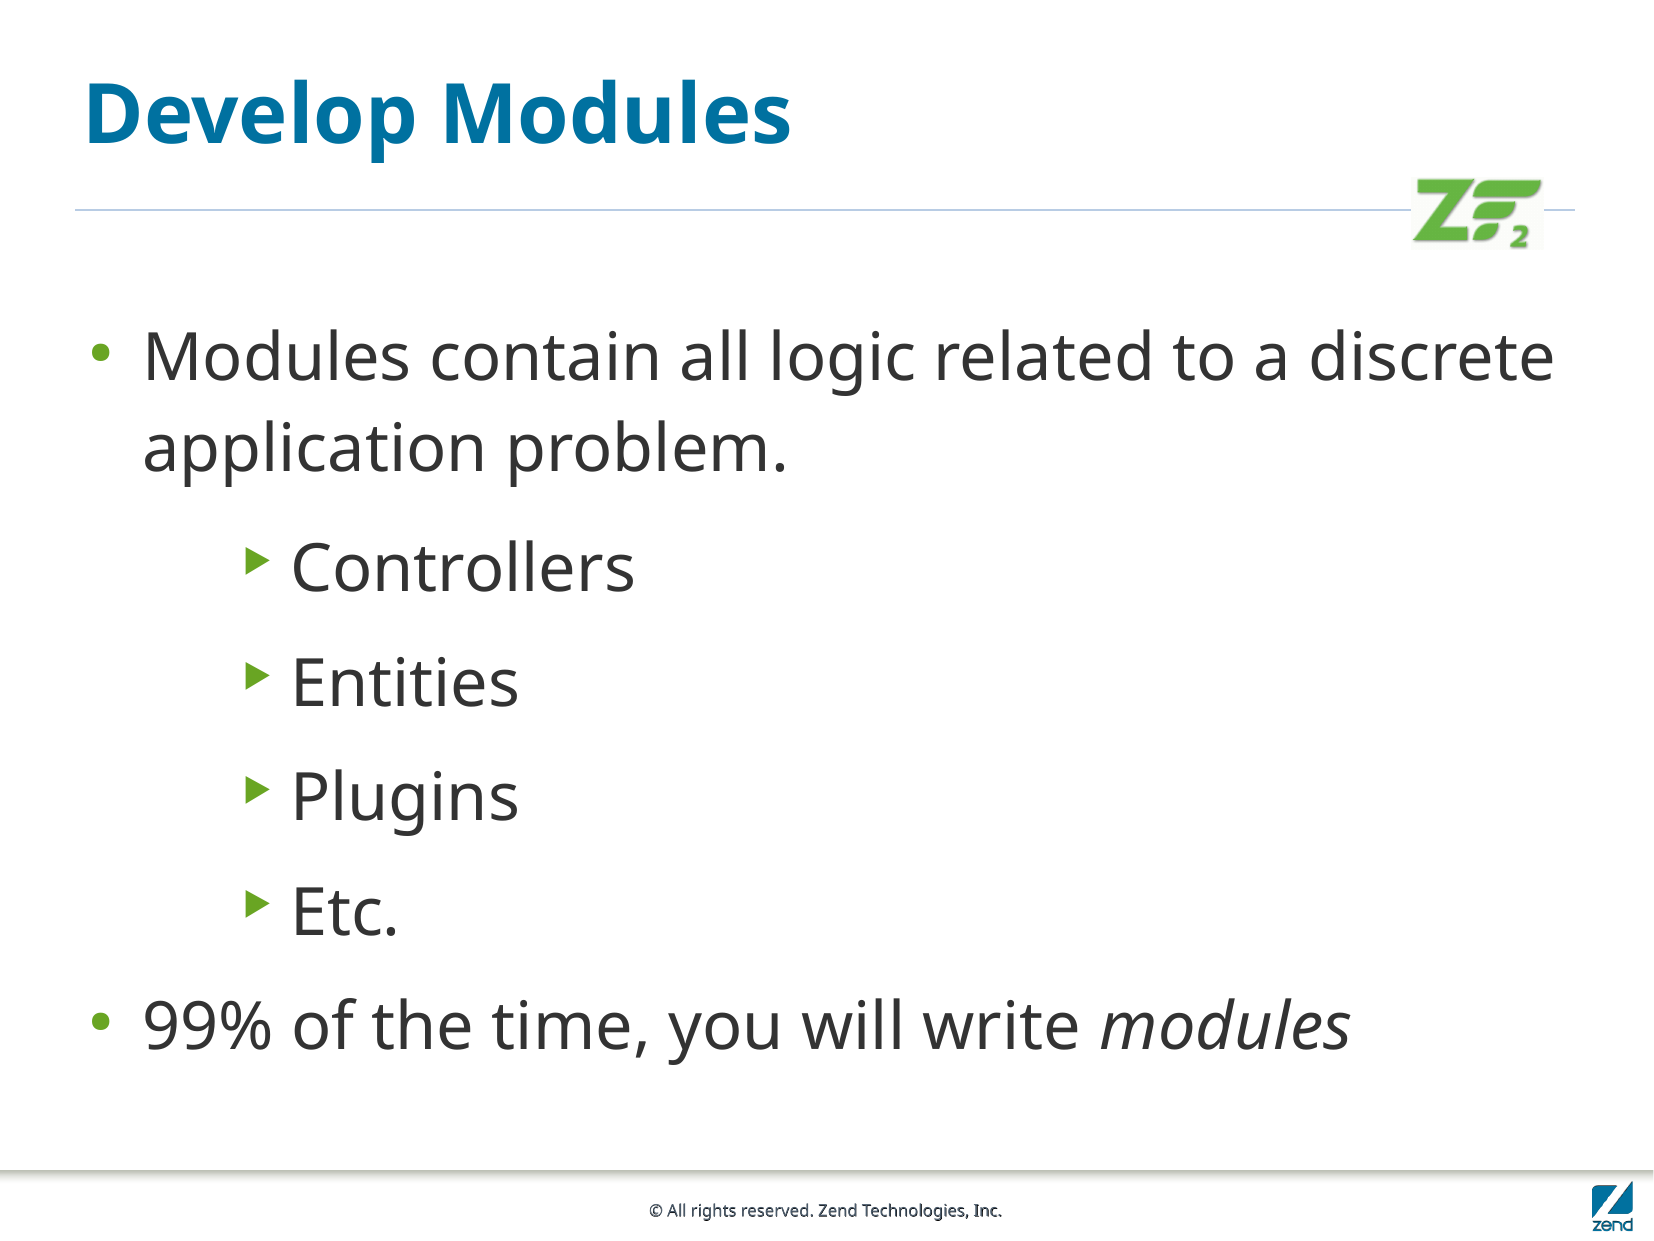

# Develop Modules
Modules contain all logic related to a discrete application problem.
Controllers
Entities
Plugins
Etc.
99% of the time, you will write modules